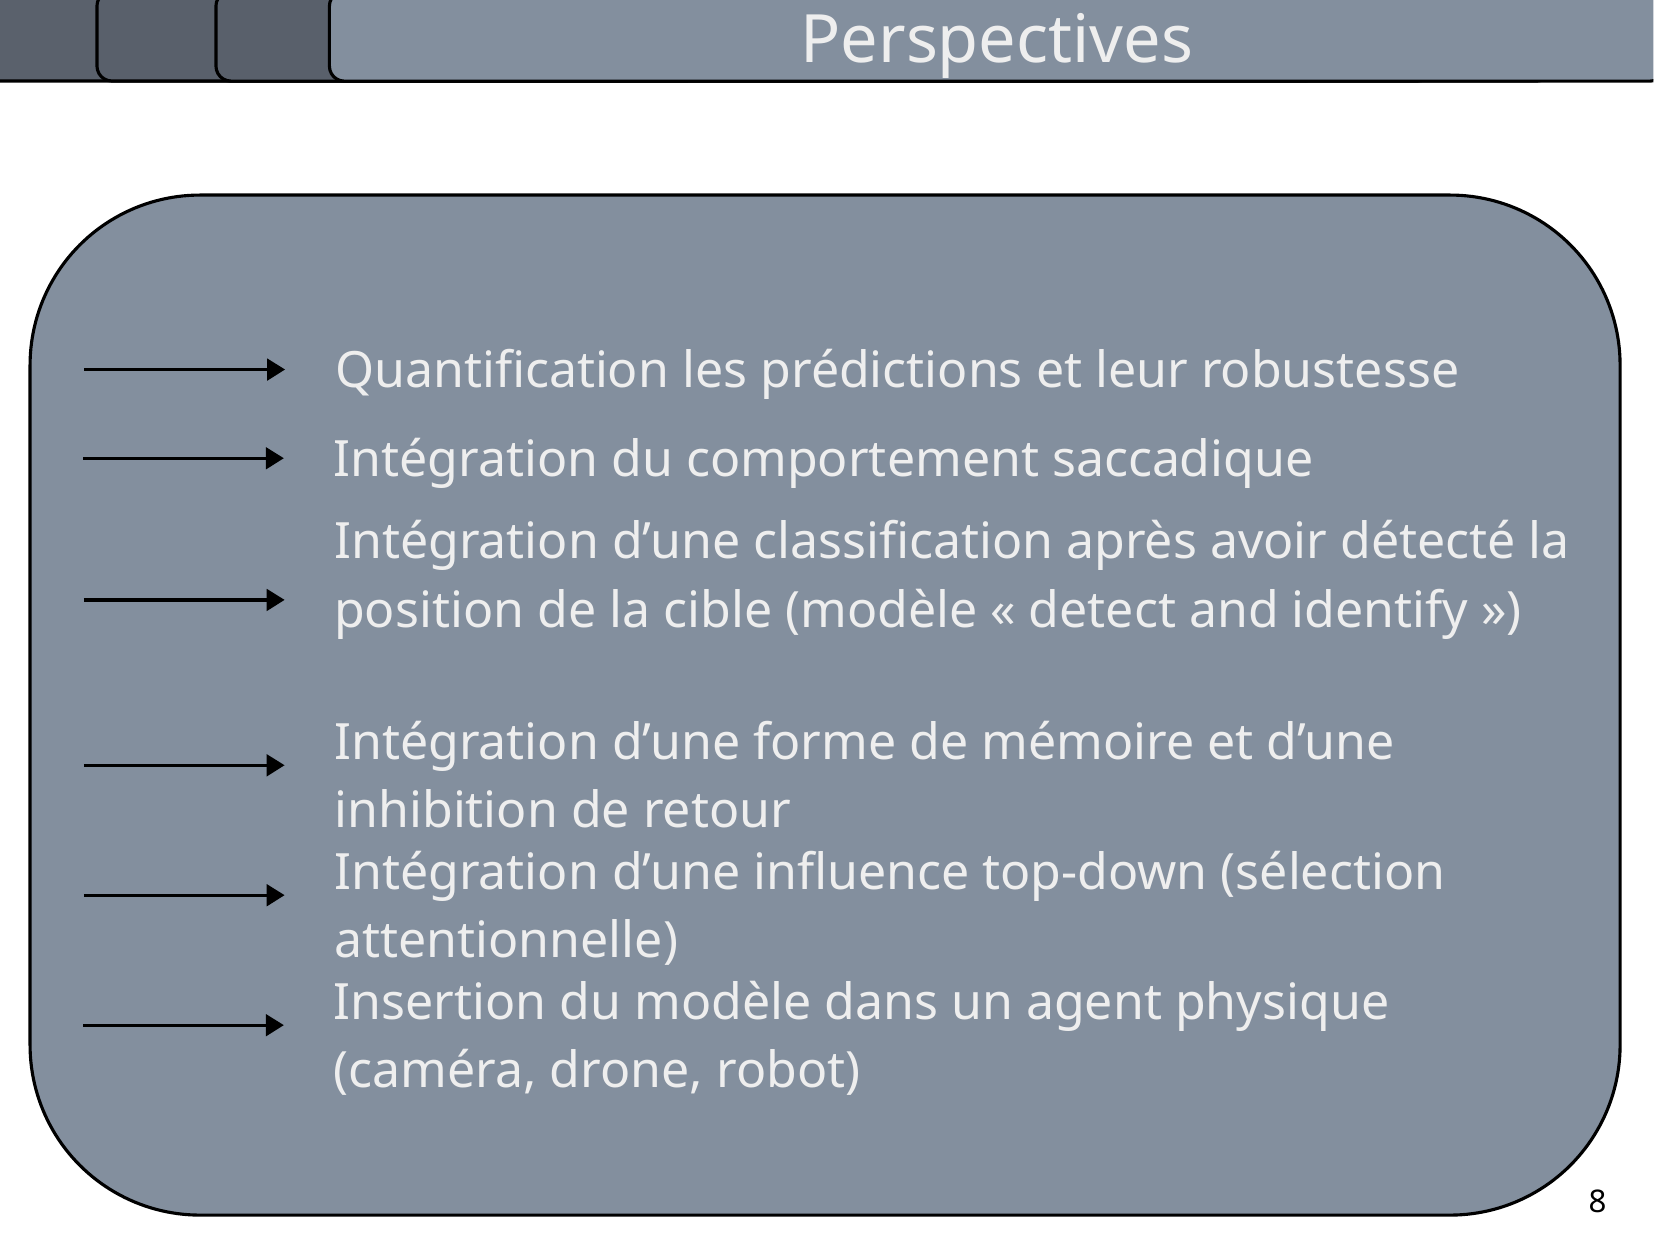

Vision
Implémentation
Comportement du modèle
Perspectives
Quantification les prédictions et leur robustesse
Intégration du comportement saccadique
Intégration d’une classification après avoir détecté la position de la cible (modèle « detect and identify »)
Intégration d’une forme de mémoire et d’une inhibition de retour
Intégration d’une influence top-down (sélection attentionnelle)
Insertion du modèle dans un agent physique (caméra, drone, robot)
8